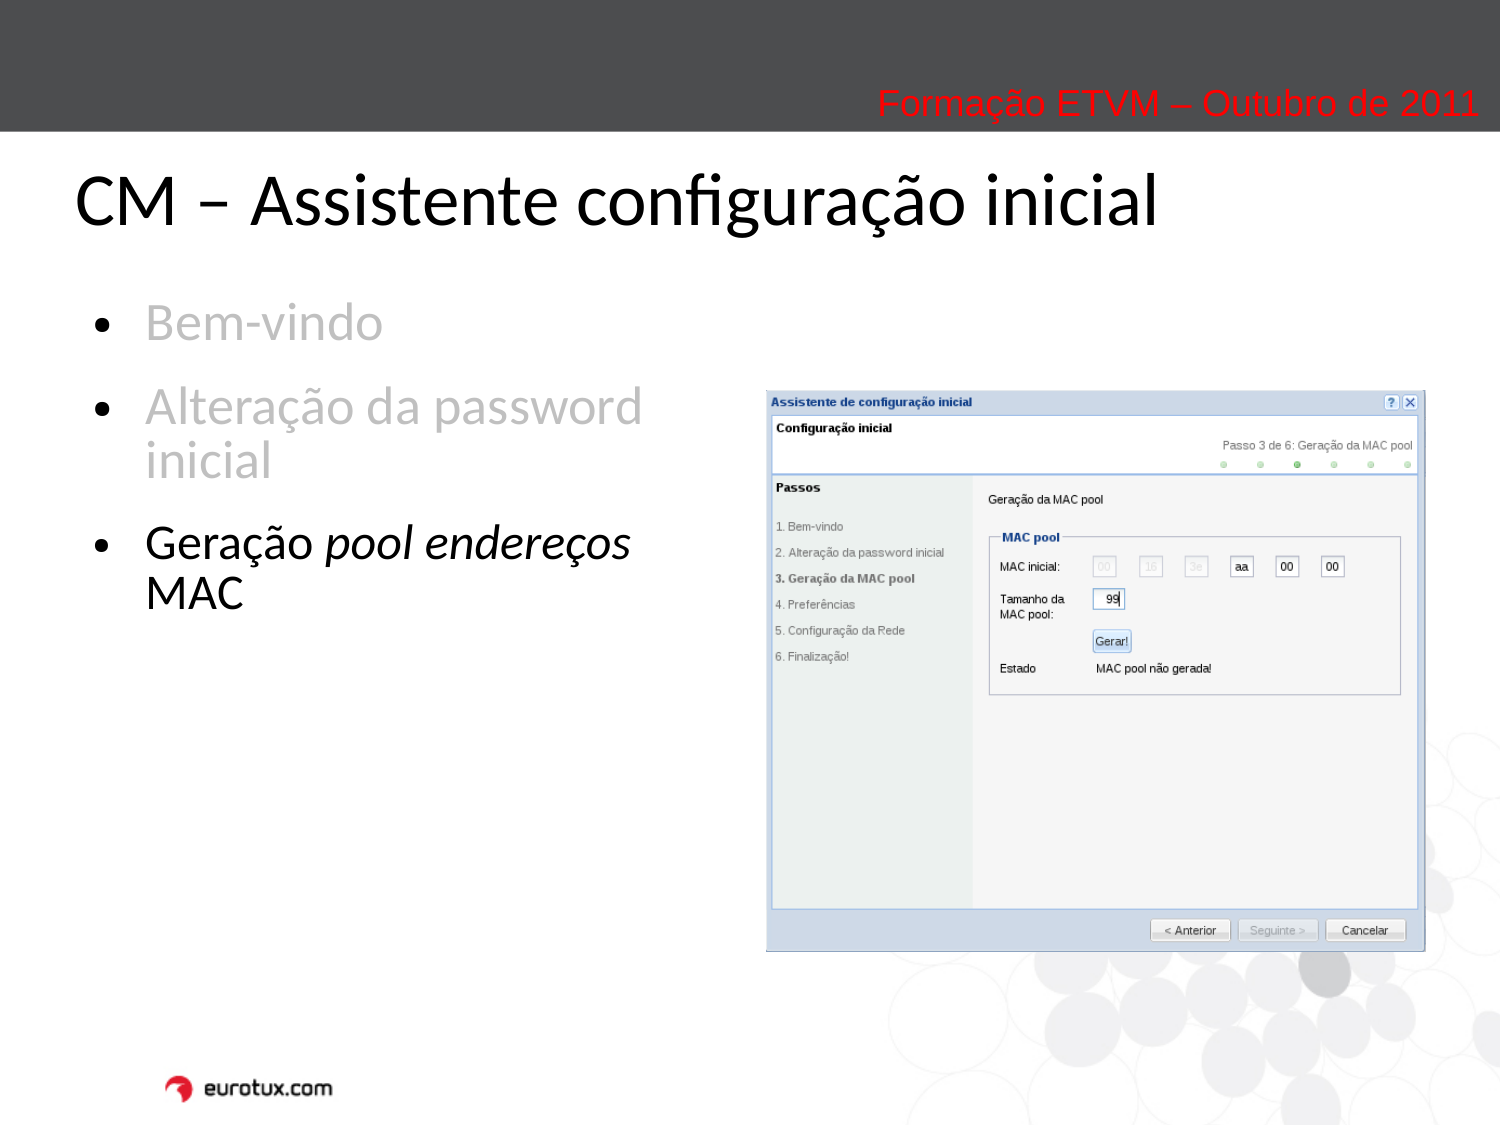

# CM – Assistente configuração inicial
Bem-vindo
Alteração da password inicial
Geração pool endereços MAC